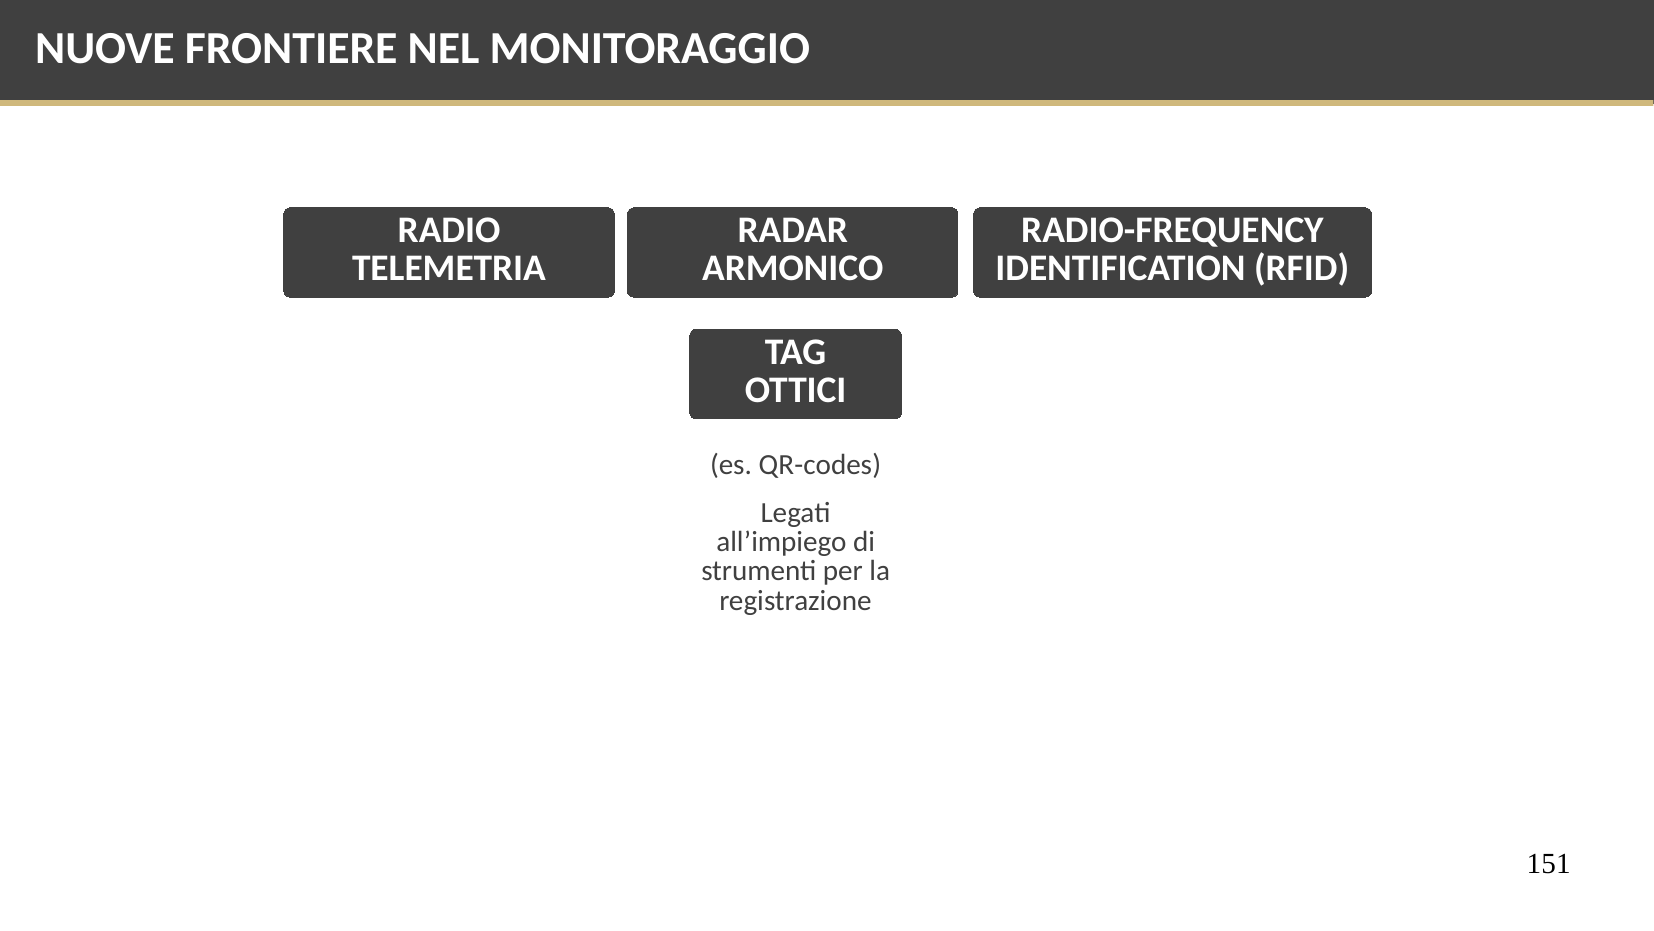

NUOVE FRONTIERE NEL MONITORAGGIO
RADIO
TELEMETRIA
RADAR
ARMONICO
RADIO-FREQUENCY
IDENTIFICATION (RFID)
TAG
OTTICI
(es. QR-codes)
Legati all’impiego di strumenti per la registrazione
151